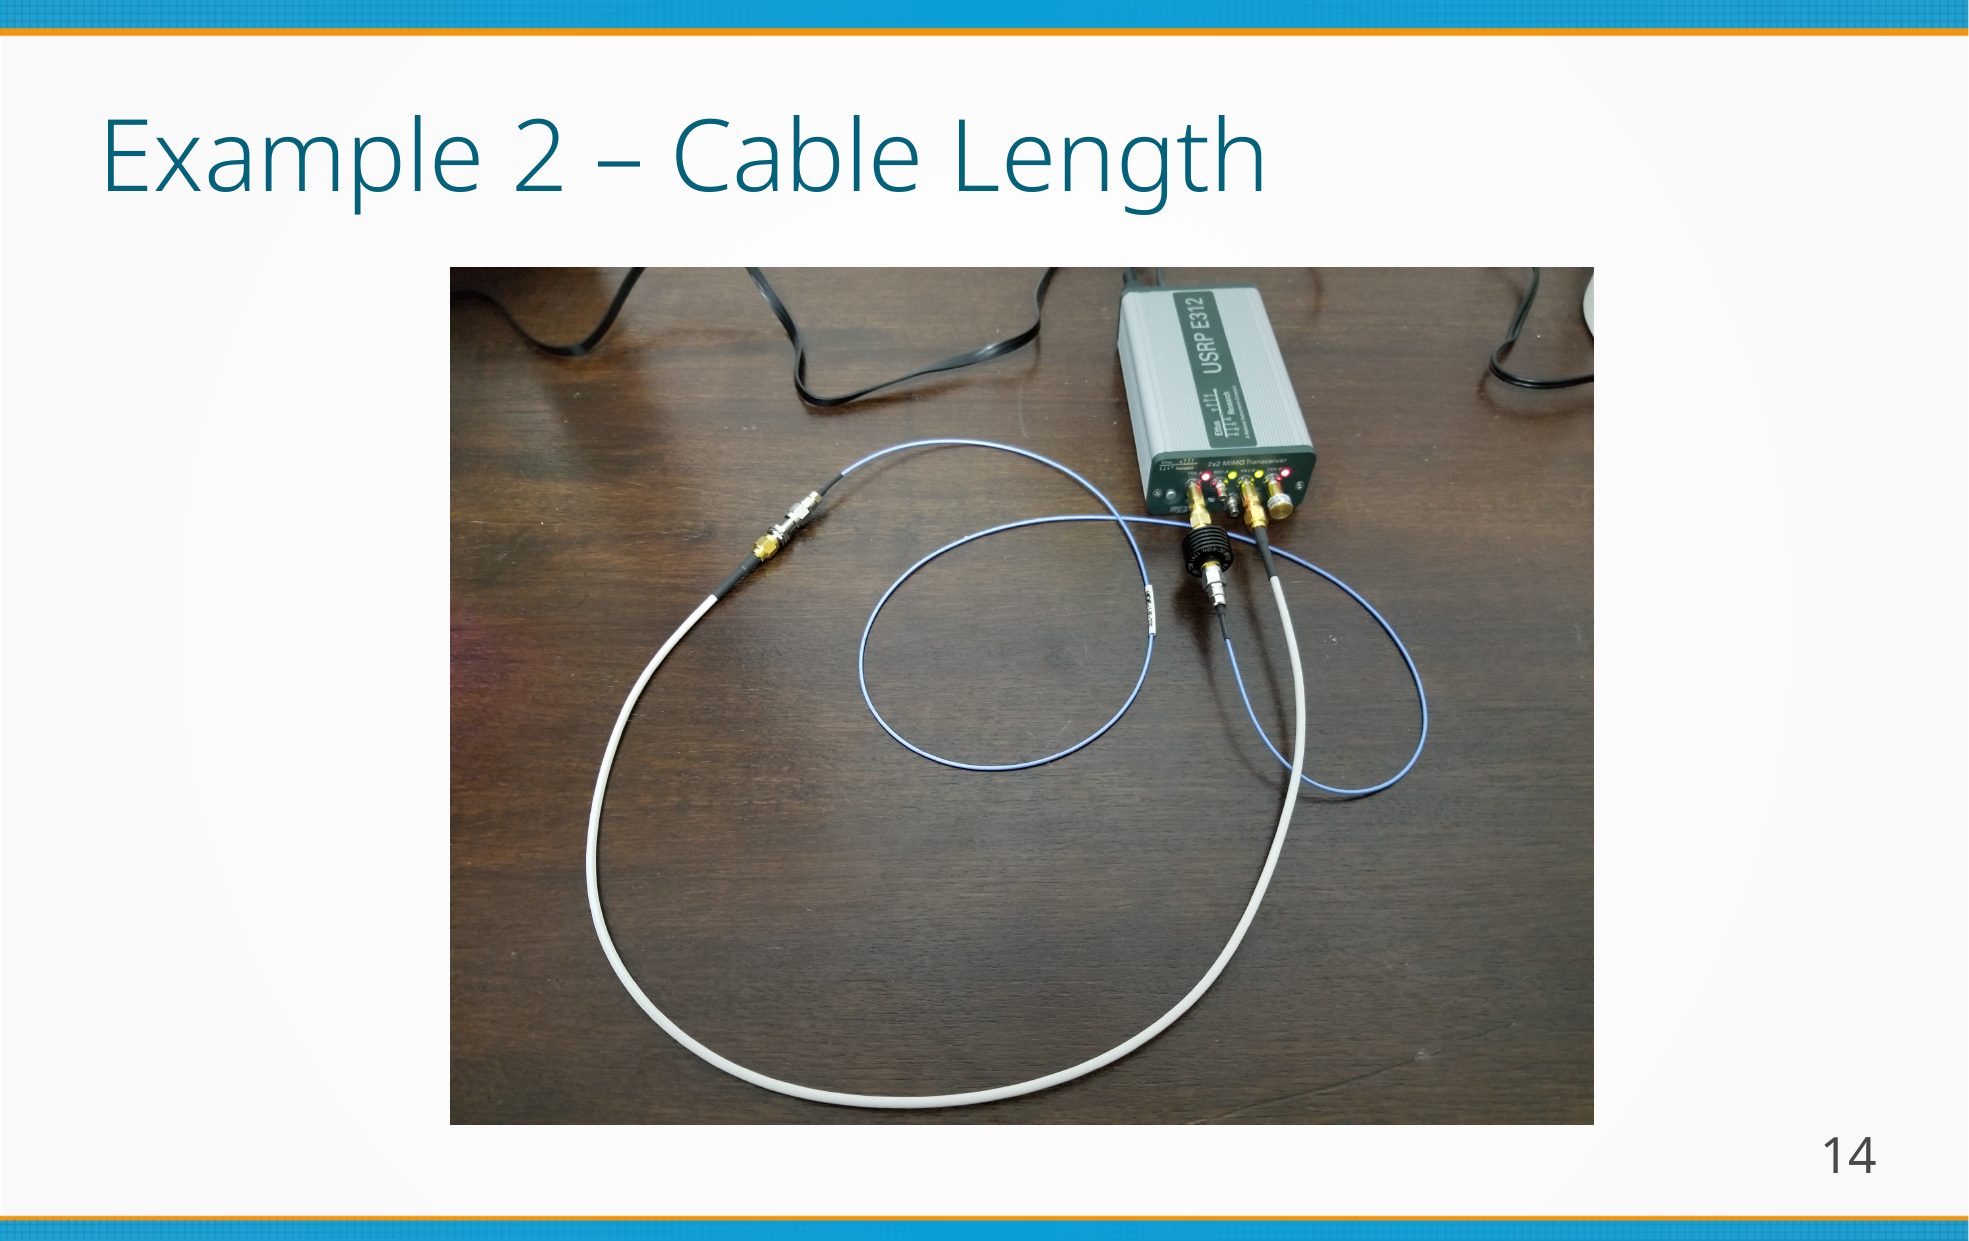

# Example 2 – Cable Length
14